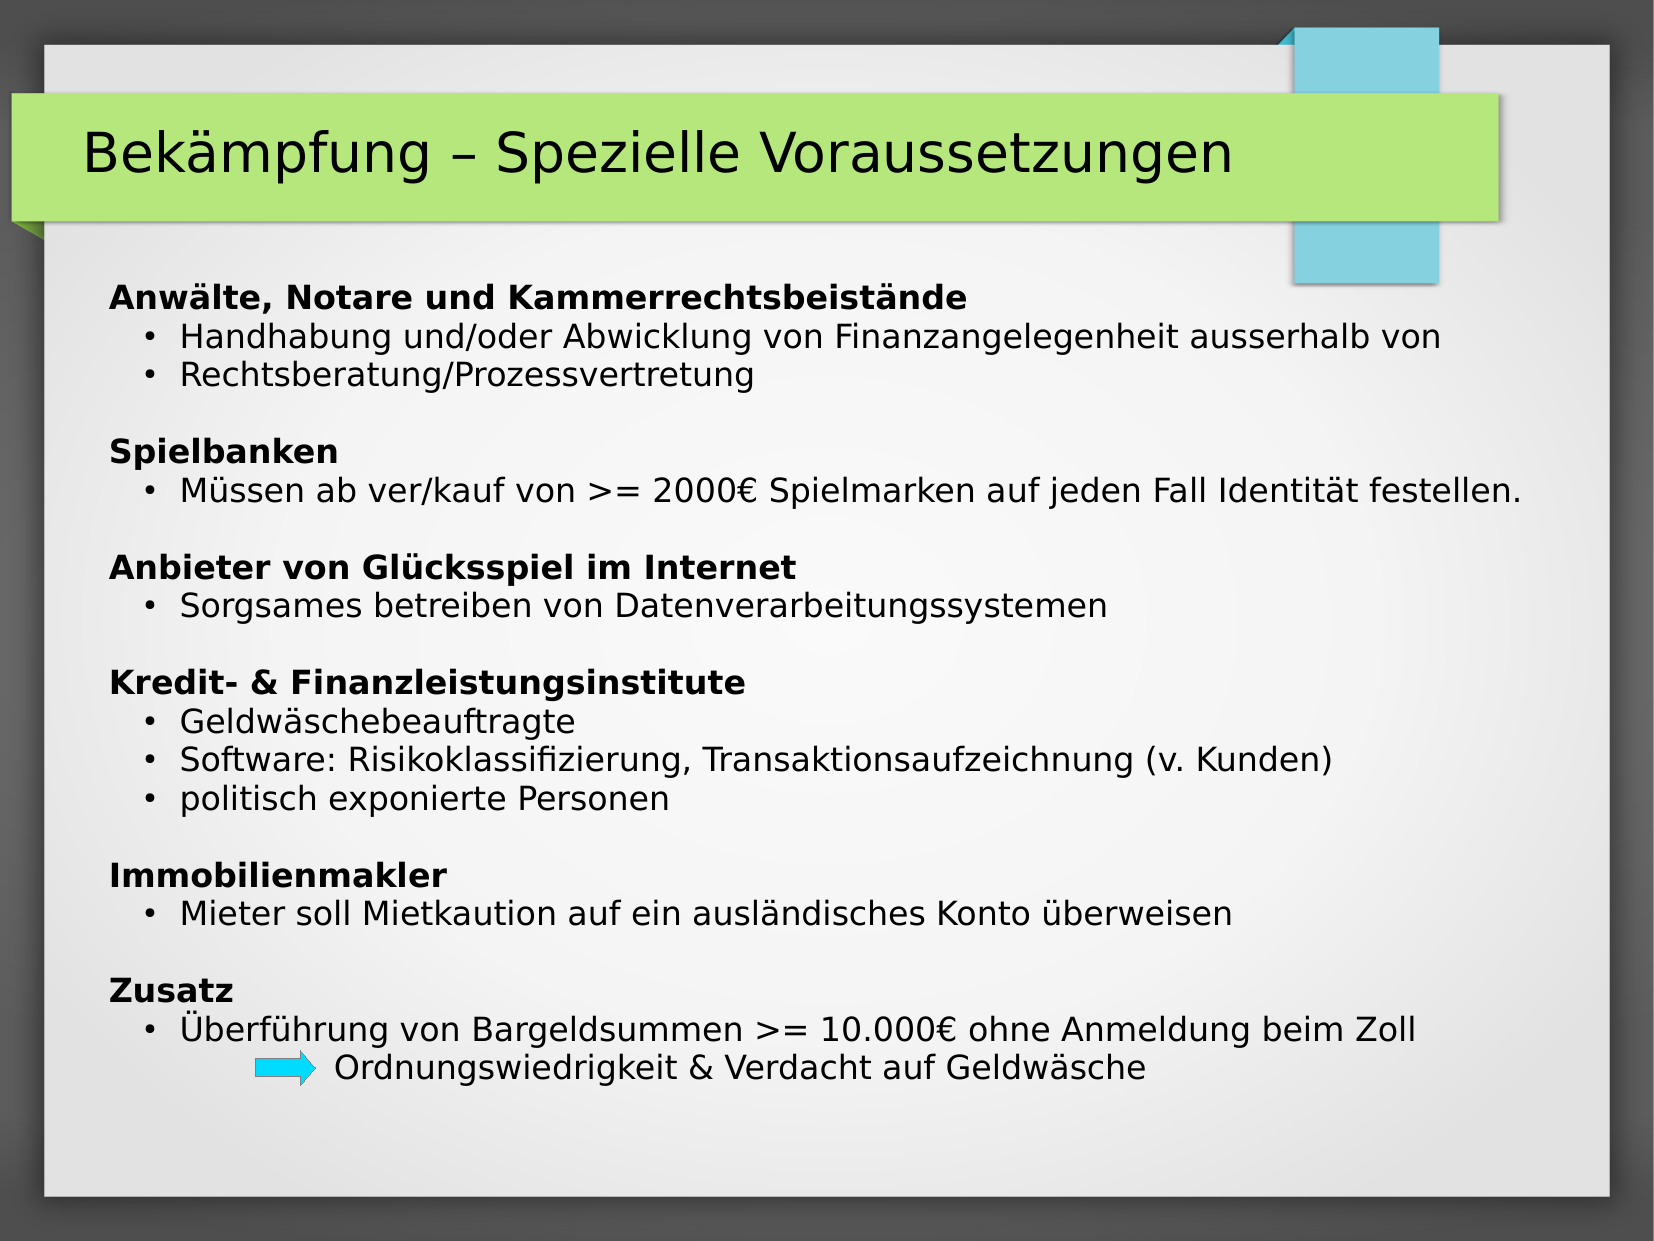

# Bekämpfung – Spezielle Voraussetzungen
Anwälte, Notare und Kammerrechtsbeistände
Handhabung und/oder Abwicklung von Finanzangelegenheit ausserhalb von
Rechtsberatung/Prozessvertretung
Spielbanken
Müssen ab ver/kauf von >= 2000€ Spielmarken auf jeden Fall Identität festellen.
Anbieter von Glücksspiel im Internet
Sorgsames betreiben von Datenverarbeitungssystemen
Kredit- & Finanzleistungsinstitute
Geldwäschebeauftragte
Software: Risikoklassifizierung, Transaktionsaufzeichnung (v. Kunden)
politisch exponierte Personen
Immobilienmakler
Mieter soll Mietkaution auf ein ausländisches Konto überweisen
Zusatz
Überführung von Bargeldsummen >= 10.000€ ohne Anmeldung beim Zoll
			Ordnungswiedrigkeit & Verdacht auf Geldwäsche